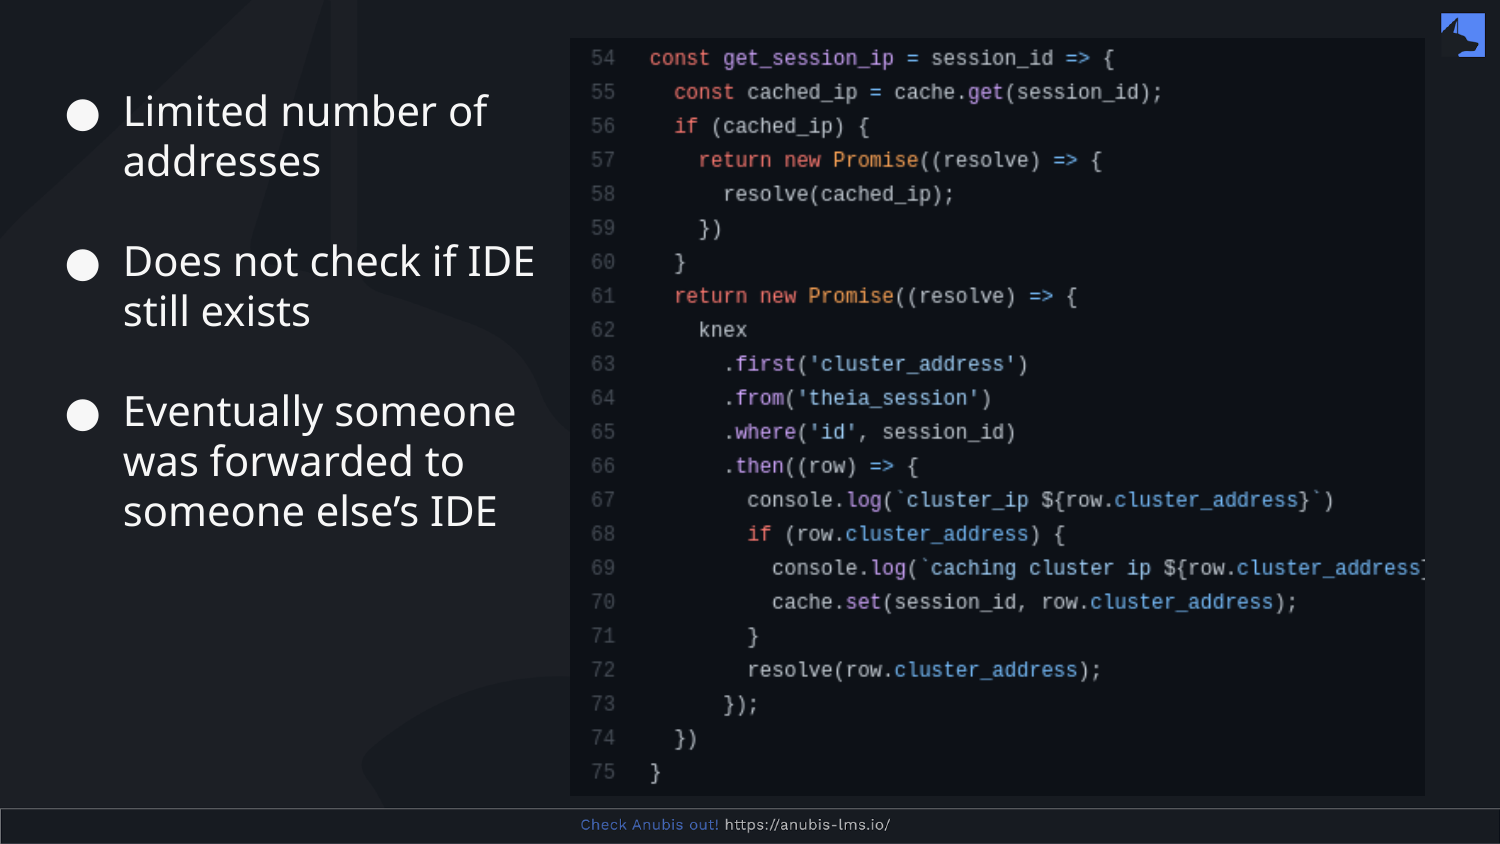

Limited number of addresses
Does not check if IDE still exists
Eventually someone was forwarded to someone else’s IDE